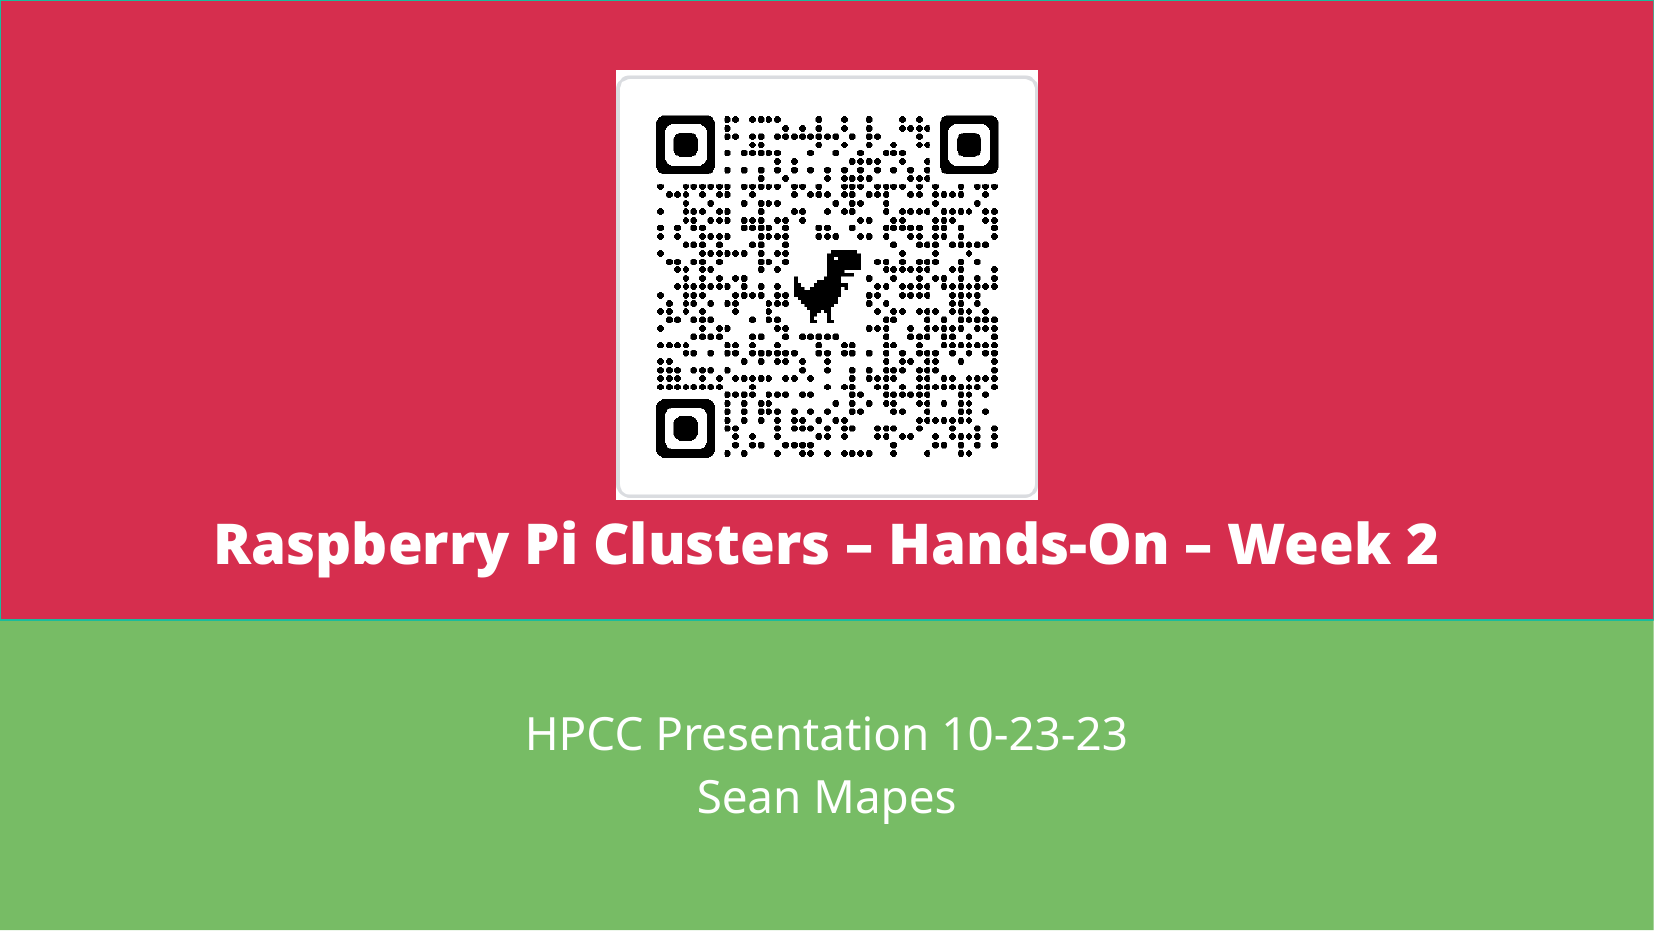

# Raspberry Pi Clusters – Hands-On – Week 2
HPCC Presentation 10-23-23
Sean Mapes